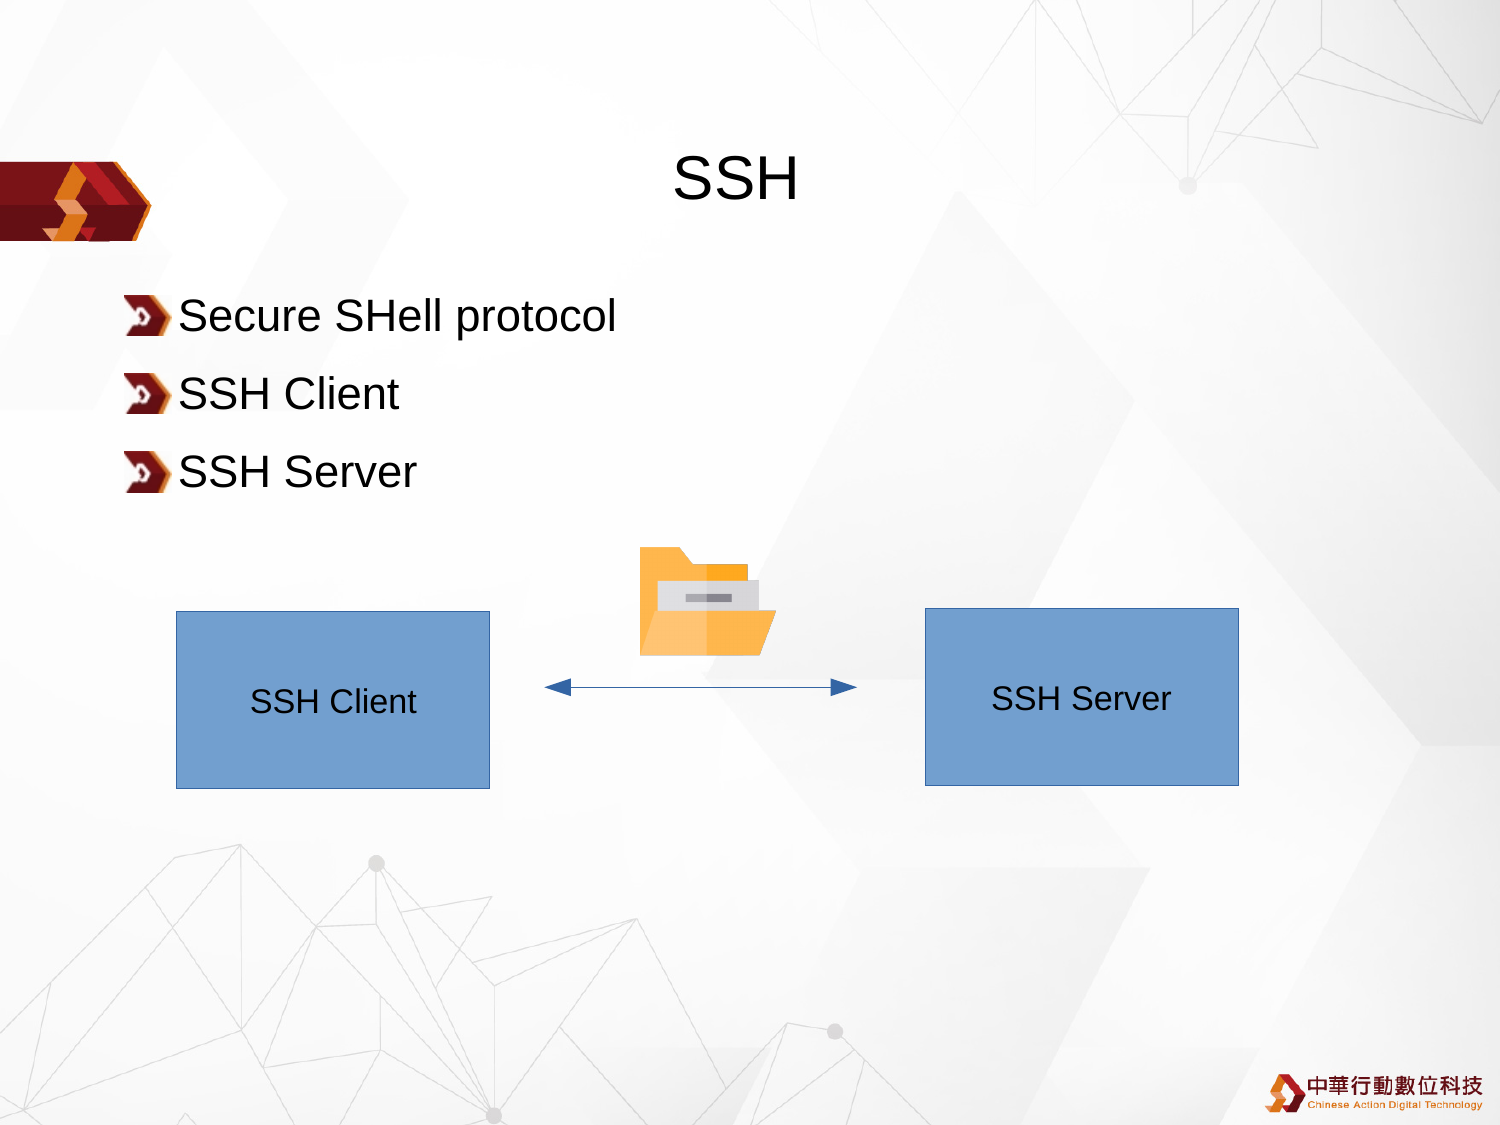

# SSH
Secure SHell protocol
SSH Client
SSH Server
SSH Server
SSH Client